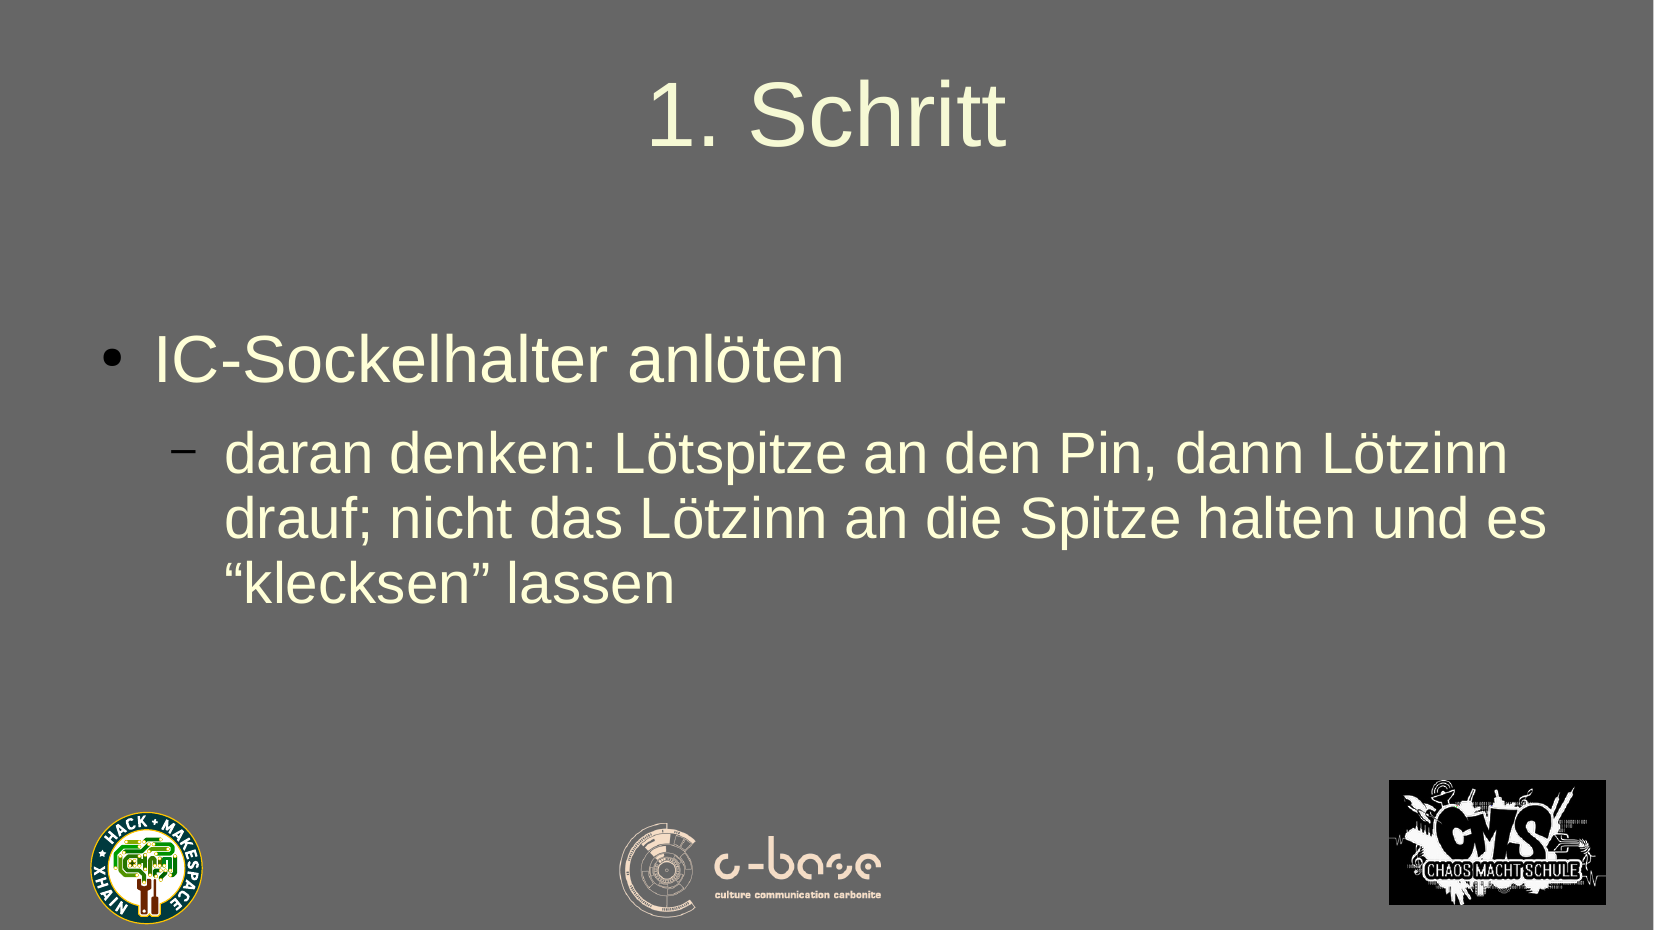

# 1. Schritt
IC-Sockelhalter anlöten
daran denken: Lötspitze an den Pin, dann Lötzinn drauf; nicht das Lötzinn an die Spitze halten und es “klecksen” lassen